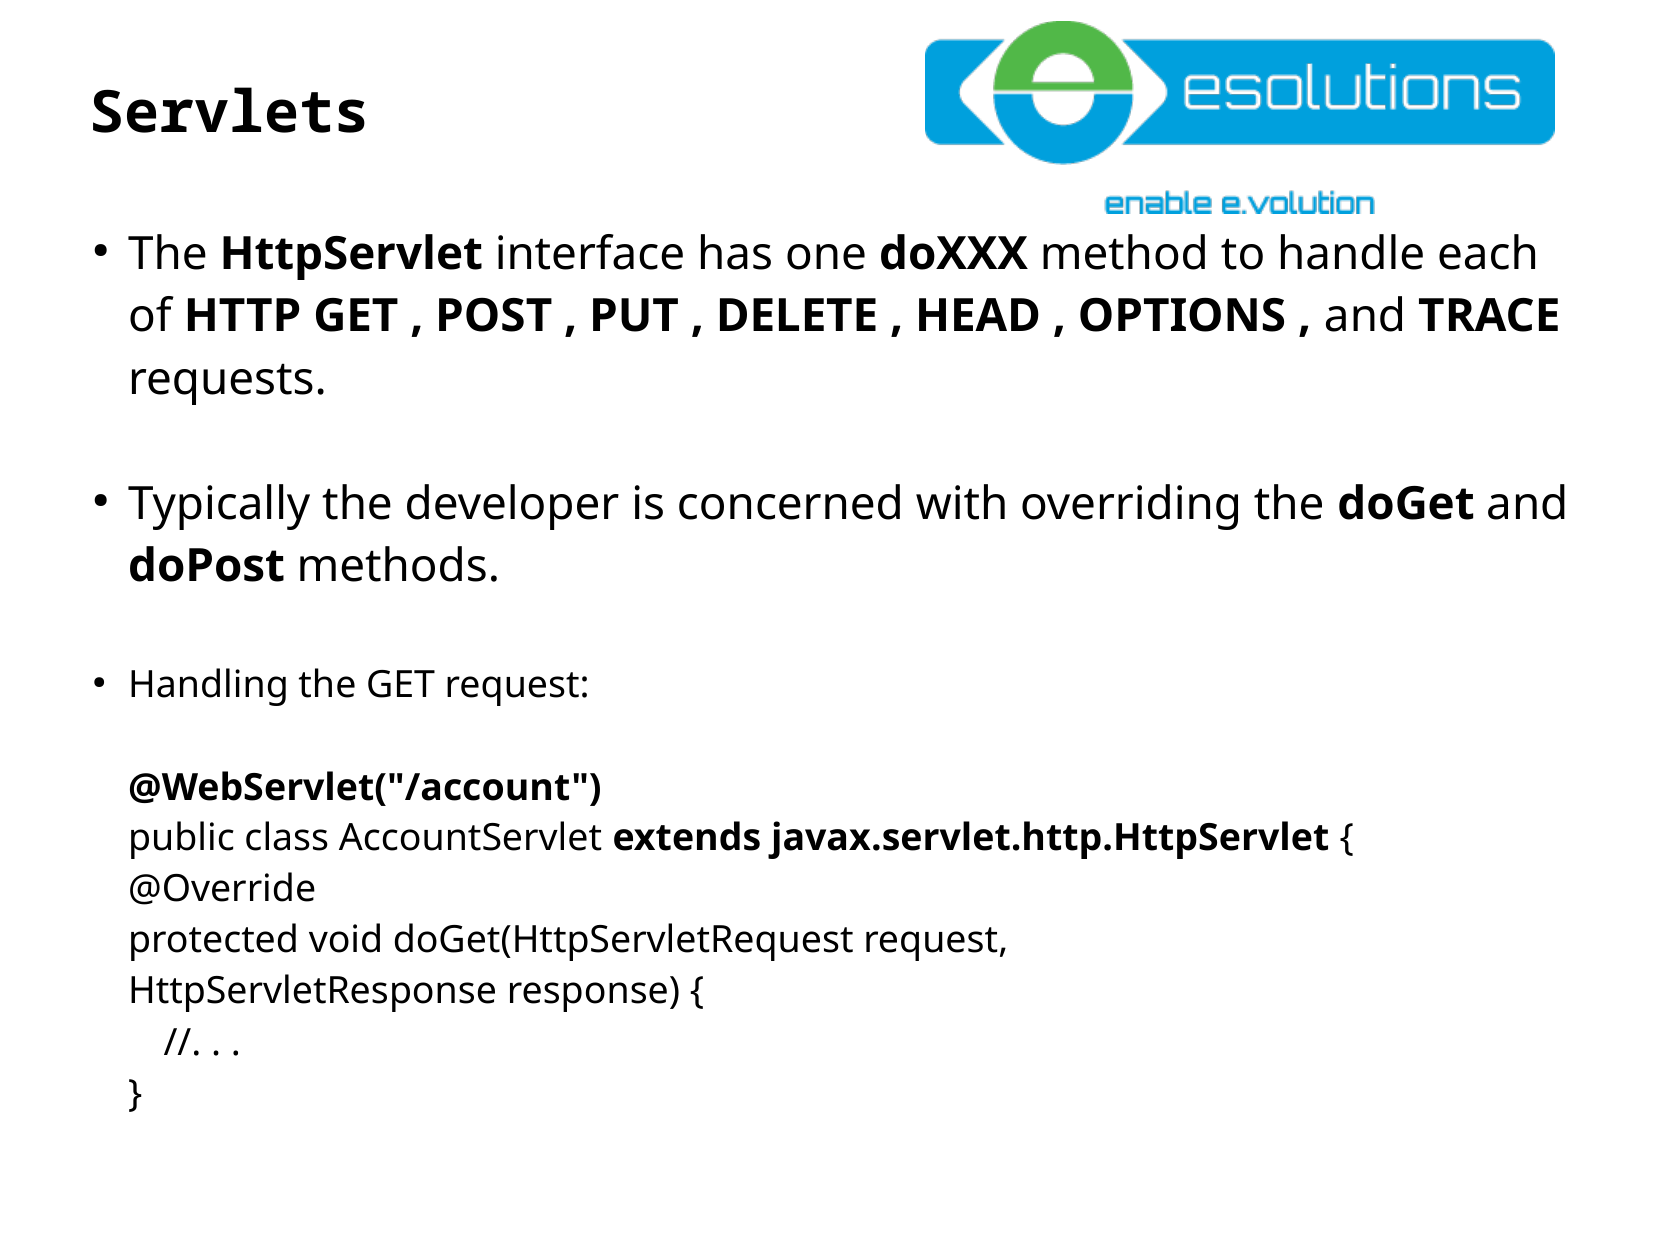

#
Servlets
The HttpServlet interface has one doXXX method to handle each of HTTP GET , POST , PUT , DELETE , HEAD , OPTIONS , and TRACE requests.
Typically the developer is concerned with overriding the doGet and doPost methods.
Handling the GET request:
@WebServlet("/account")
public class AccountServlet extends javax.servlet.http.HttpServlet {
@Override
protected void doGet(HttpServletRequest request,
HttpServletResponse response) {
//. . .
}